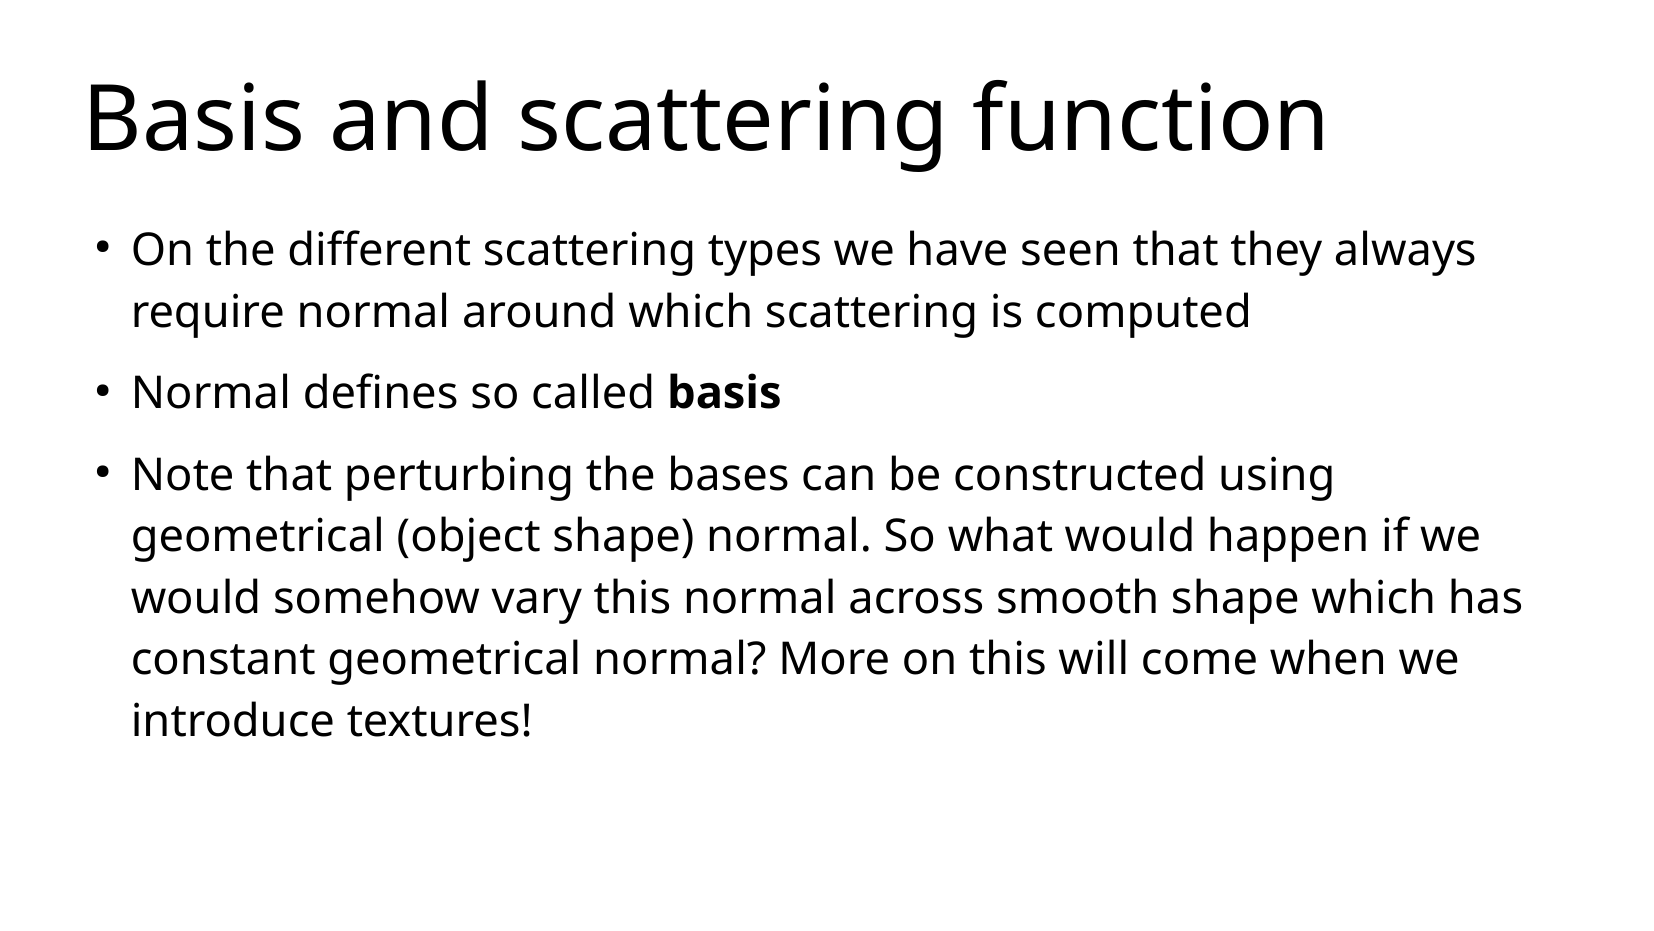

# Basis and scattering function
On the different scattering types we have seen that they always require normal around which scattering is computed
Normal defines so called basis
Note that perturbing the bases can be constructed using geometrical (object shape) normal. So what would happen if we would somehow vary this normal across smooth shape which has constant geometrical normal? More on this will come when we introduce textures!